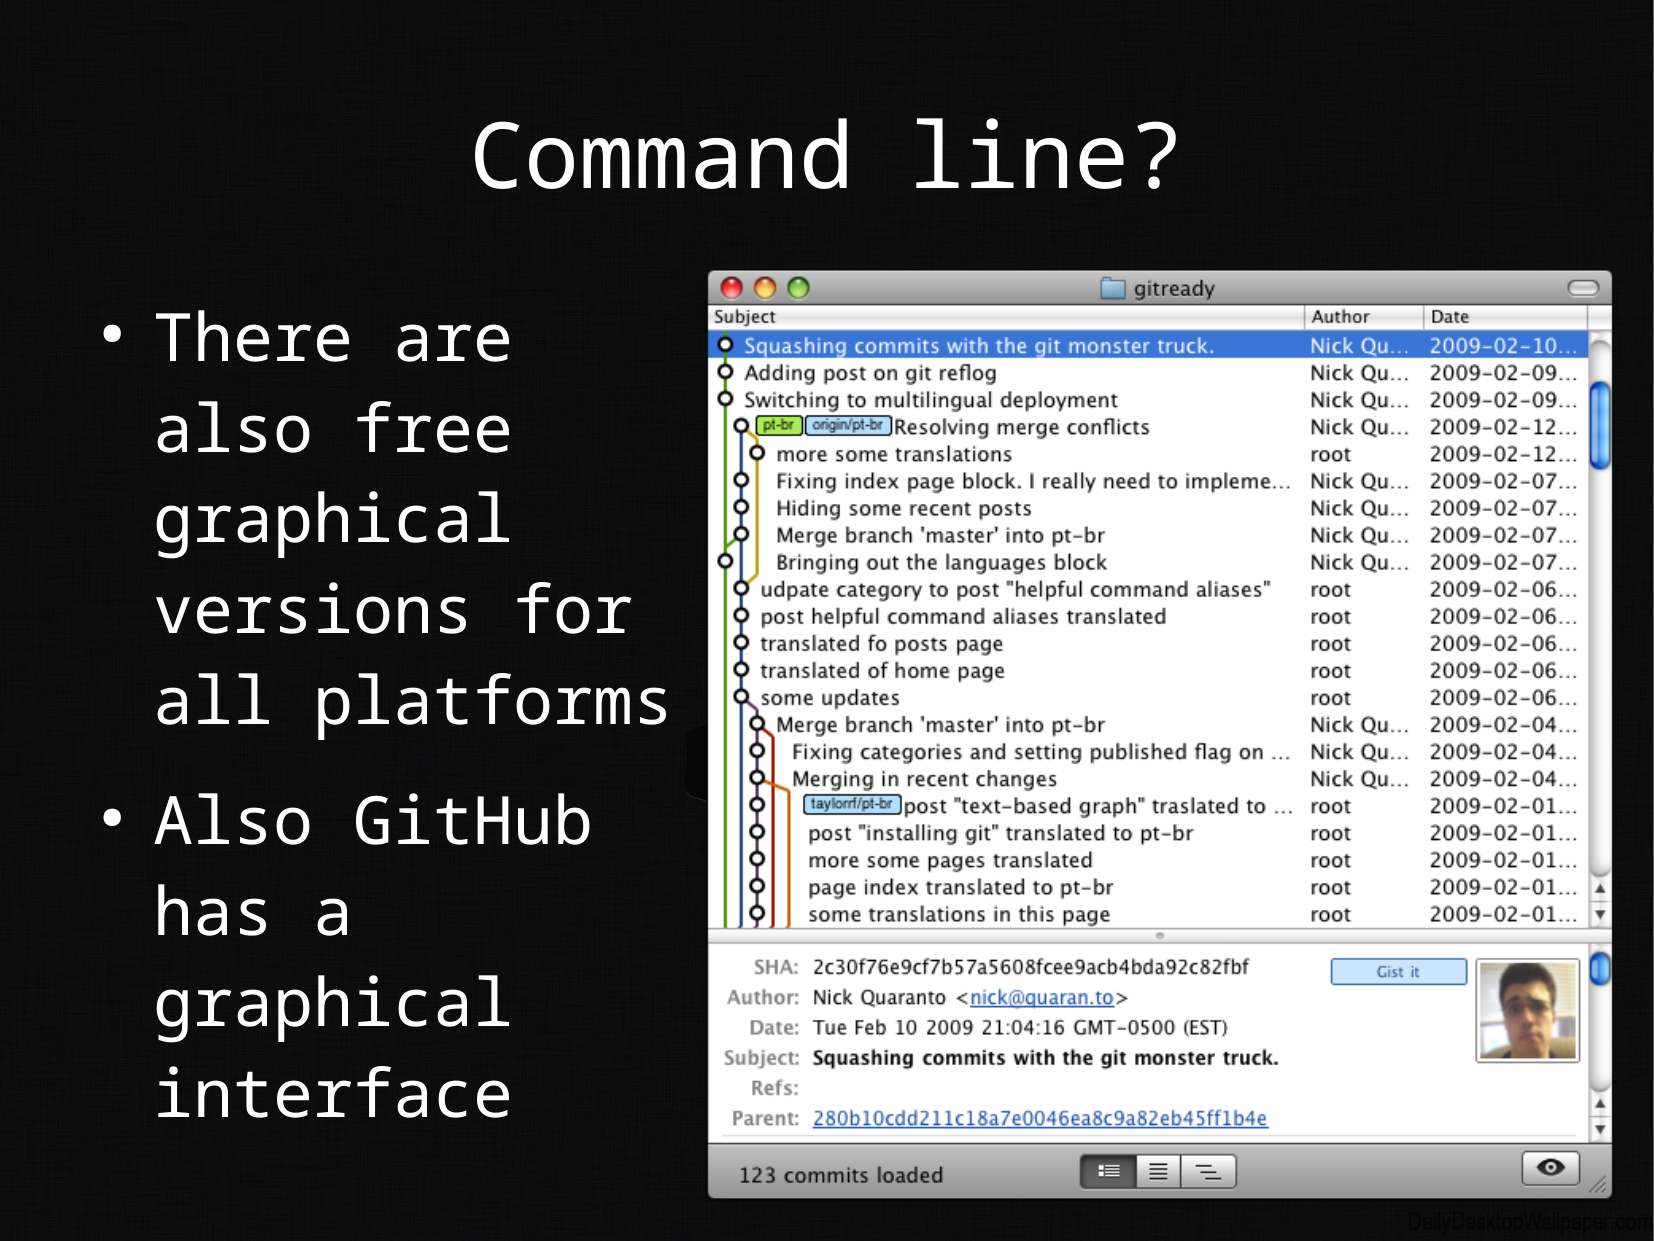

# Command line?
There are also free graphical versions for all platforms
Also GitHub has a graphical interface